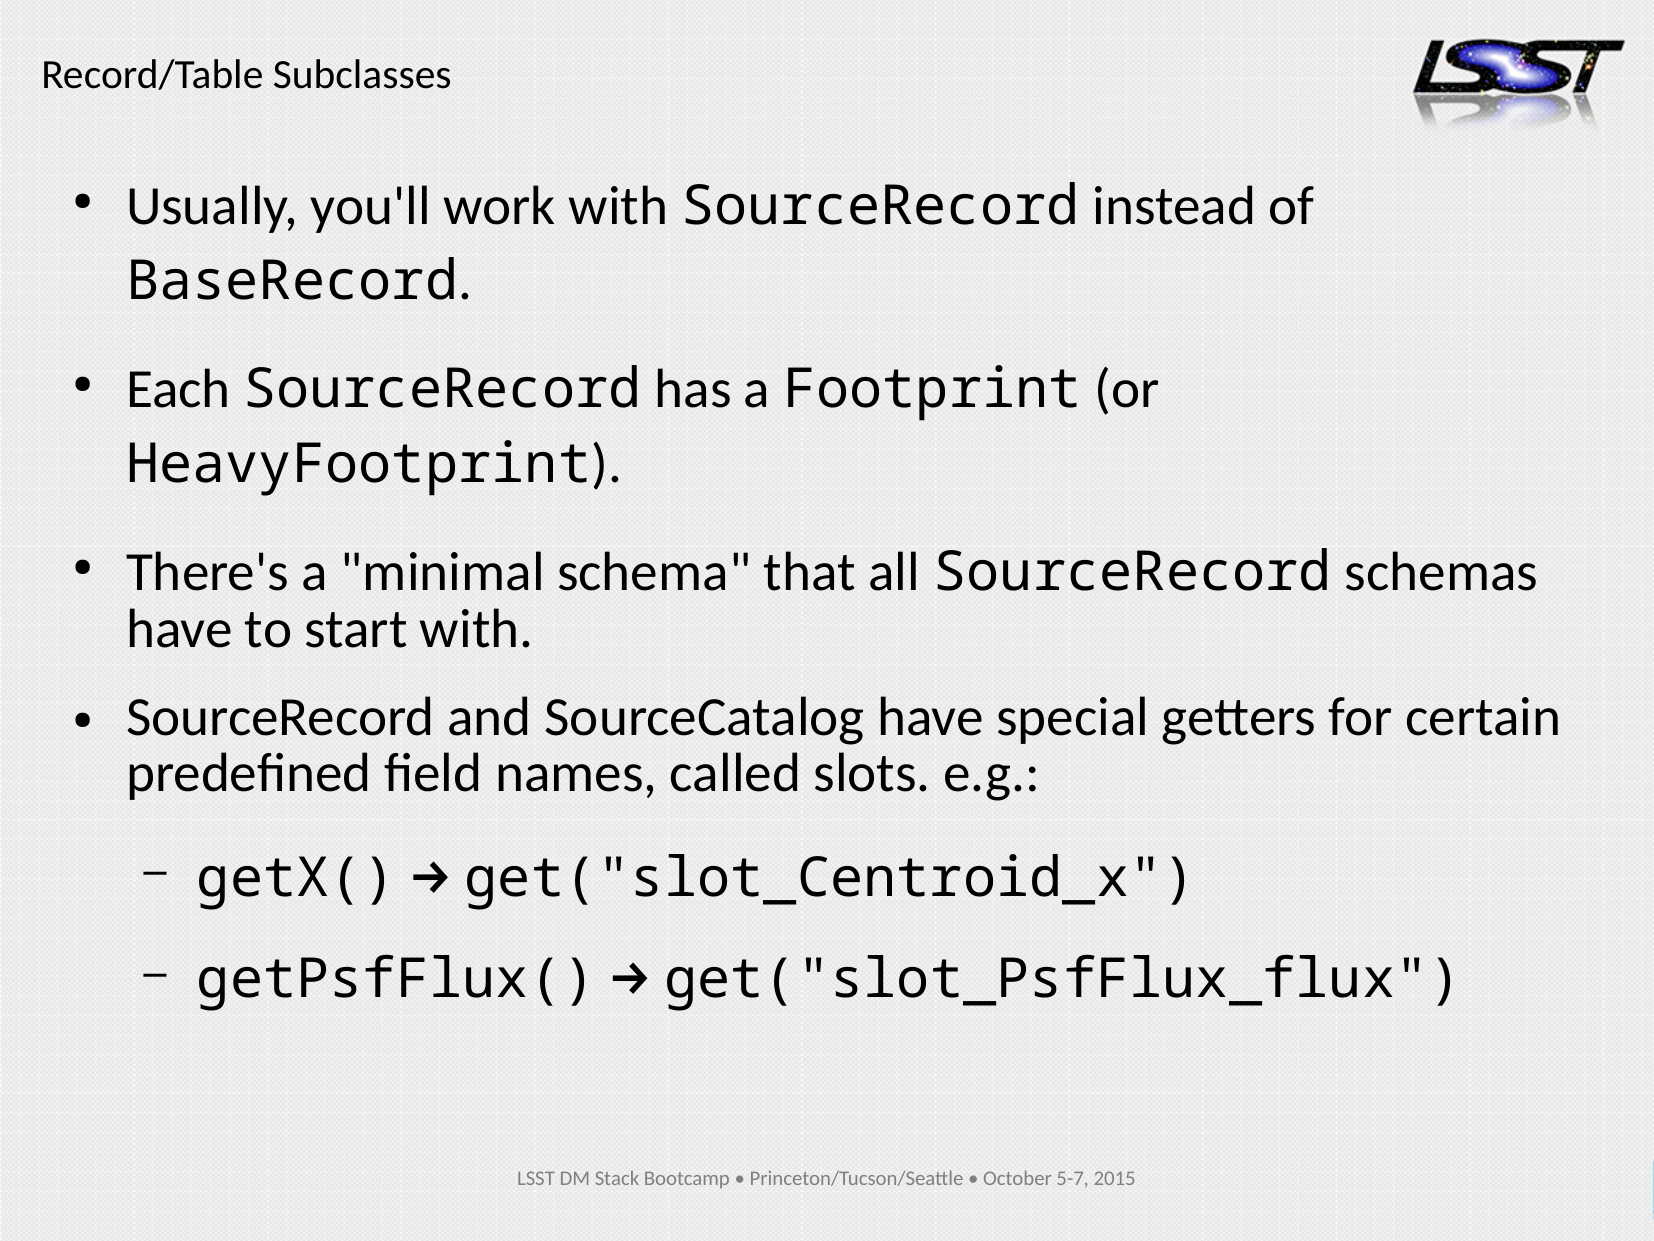

# Record/Table Subclasses
Usually, you'll work with SourceRecord instead of BaseRecord.
Each SourceRecord has a Footprint (or HeavyFootprint).
There's a "minimal schema" that all SourceRecord schemas have to start with.
SourceRecord and SourceCatalog have special getters for certain predefined field names, called slots. e.g.:
getX() Ô get("slot_Centroid_x")
getPsfFlux() Ô get("slot_PsfFlux_flux")